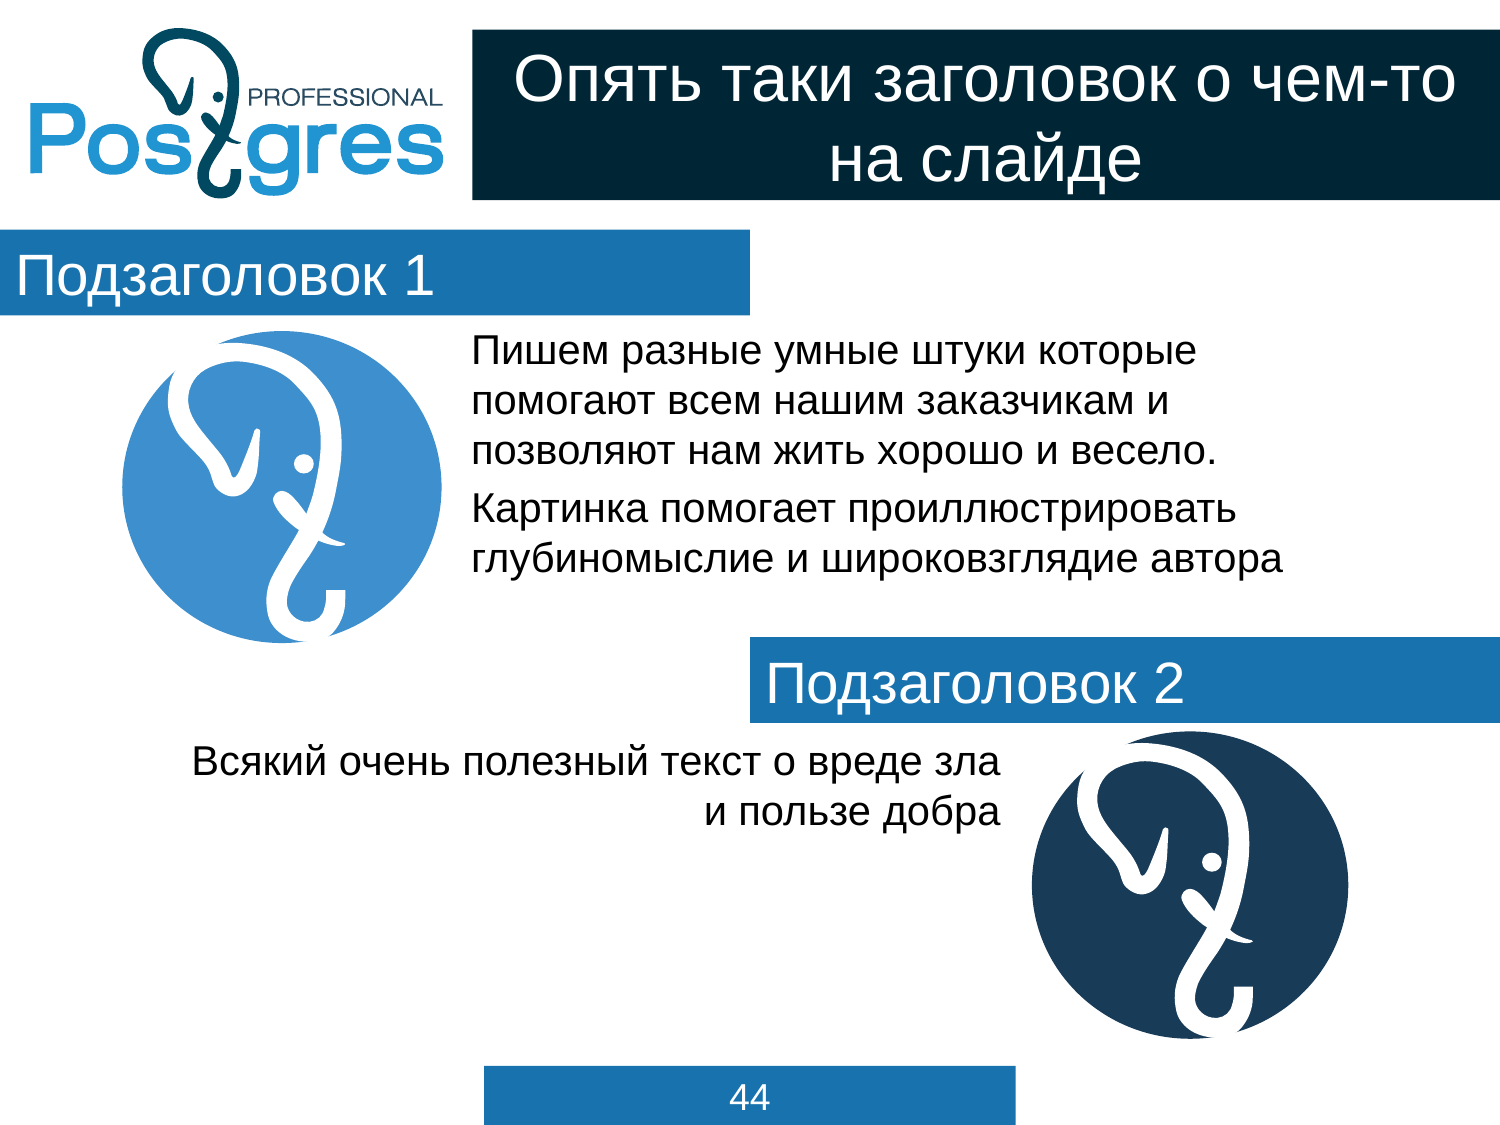

Опять таки заголовок о чем-то на слайде
Подзаголовок 1
Пишем разные умные штуки которые помогают всем нашим заказчикам и позволяют нам жить хорошо и весело.
Картинка помогает проиллюстрировать глубиномыслие и широковзглядие автора
Подзаголовок 2
# Всякий очень полезный текст о вреде зла и пользе добра